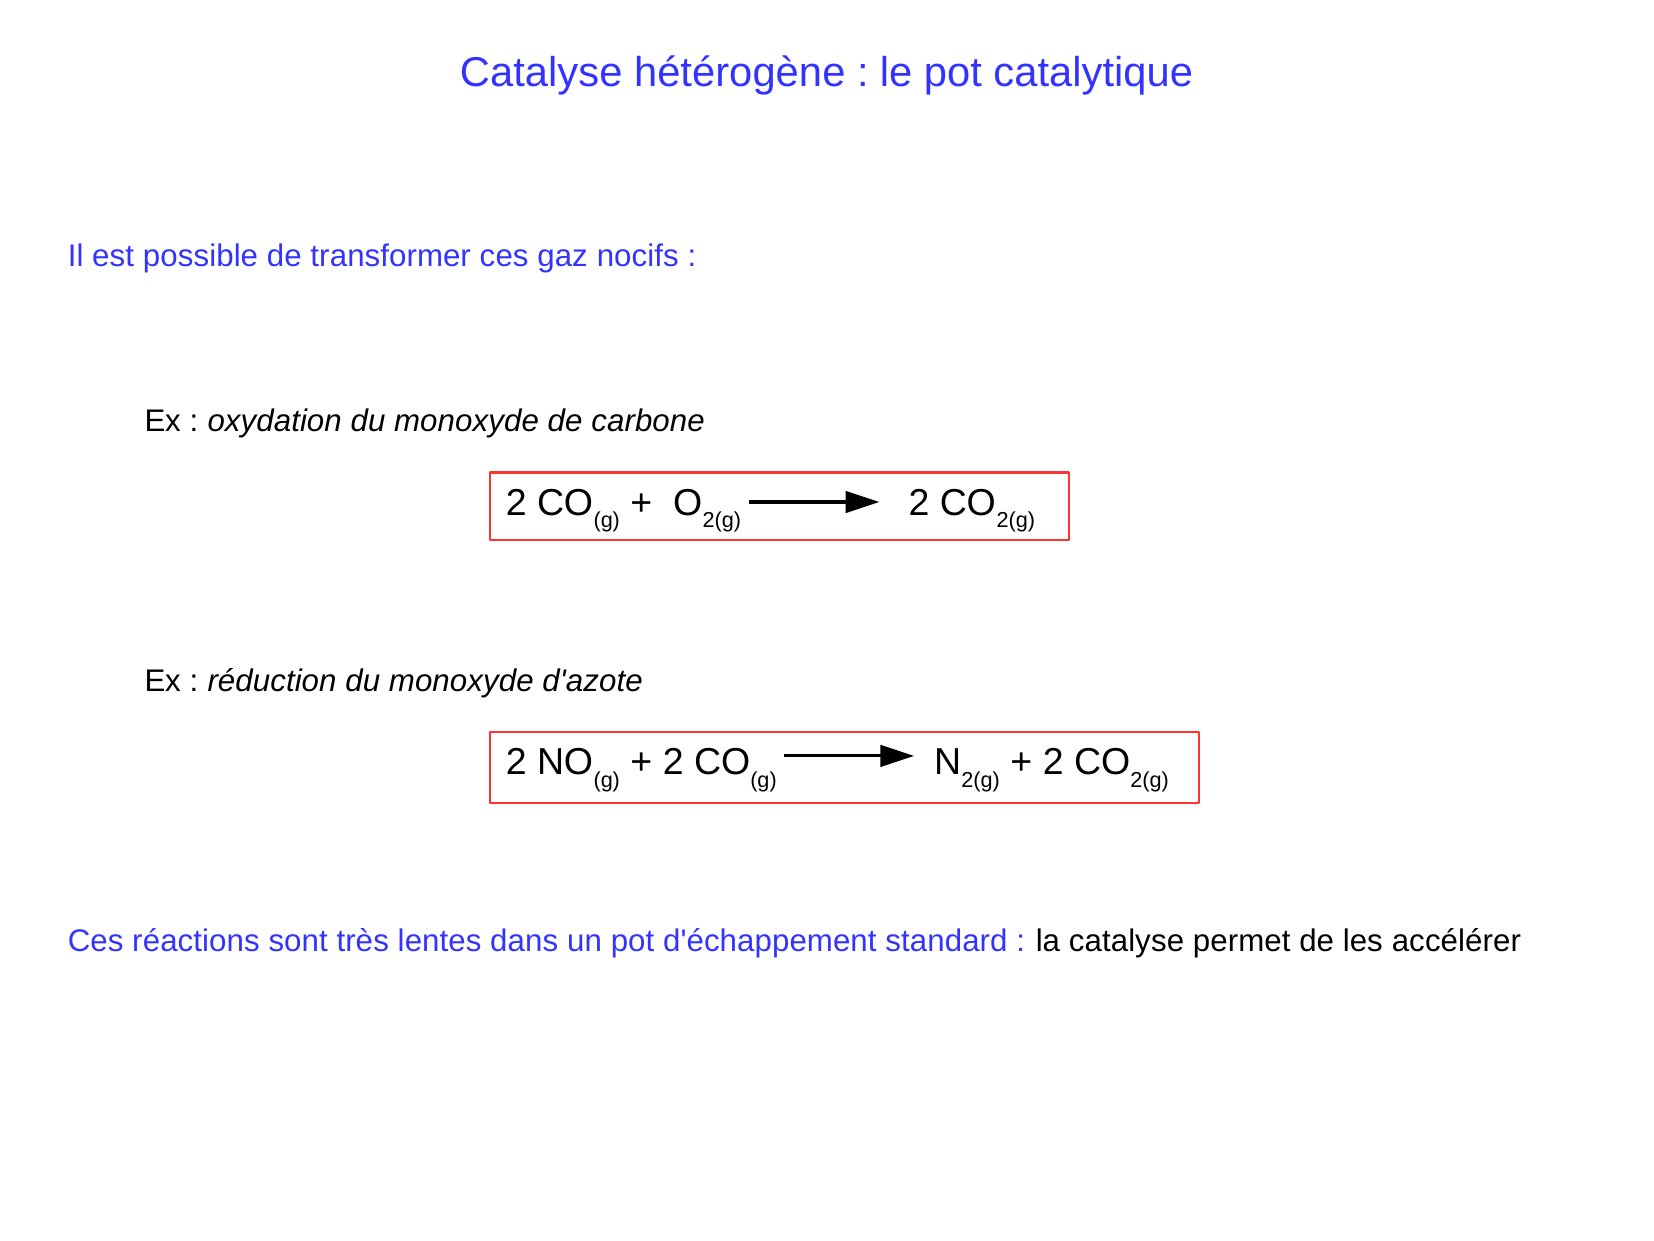

# Catalyse hétérogène : le pot catalytique
Il est possible de transformer ces gaz nocifs :
Ex : oxydation du monoxyde de carbone
2 CO(g) + O2(g) 2 CO2(g)
Ex : réduction du monoxyde d'azote
2 NO(g) + 2 CO(g) N2(g) + 2 CO2(g)
Ces réactions sont très lentes dans un pot d'échappement standard : la catalyse permet de les accélérer